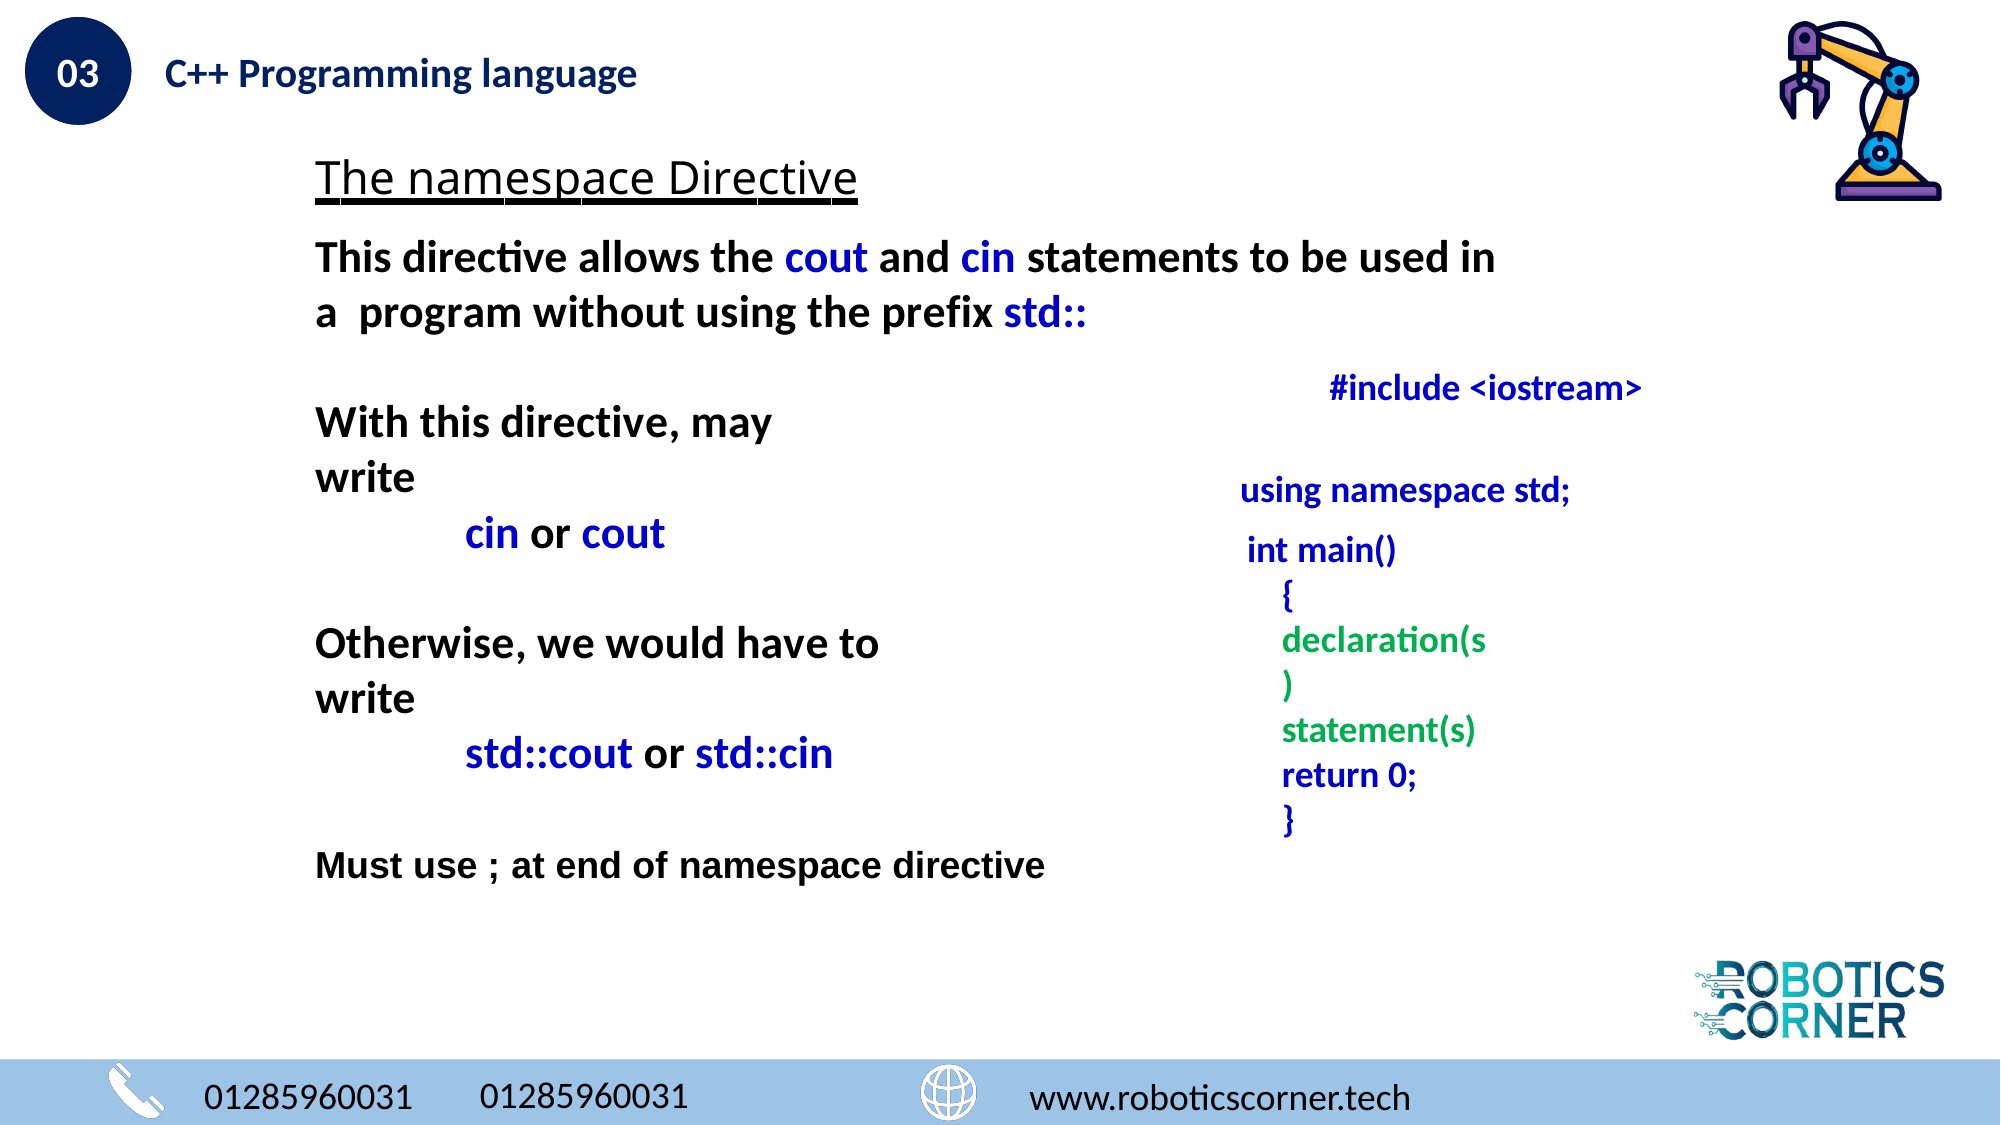

03
C++ Programming language
# The namespace Directive
This directive allows the cout and cin statements to be used in a program without using the prefix std::
#include <iostream>
With this directive, may write
using namespace std;
cin or cout
int main()
{
declaration(s) statement(s) return 0;
}
Otherwise, we would have to write
std::cout or std::cin
Must use ; at end of namespace directive
01285960031
01285960031
www.roboticscorner.tech